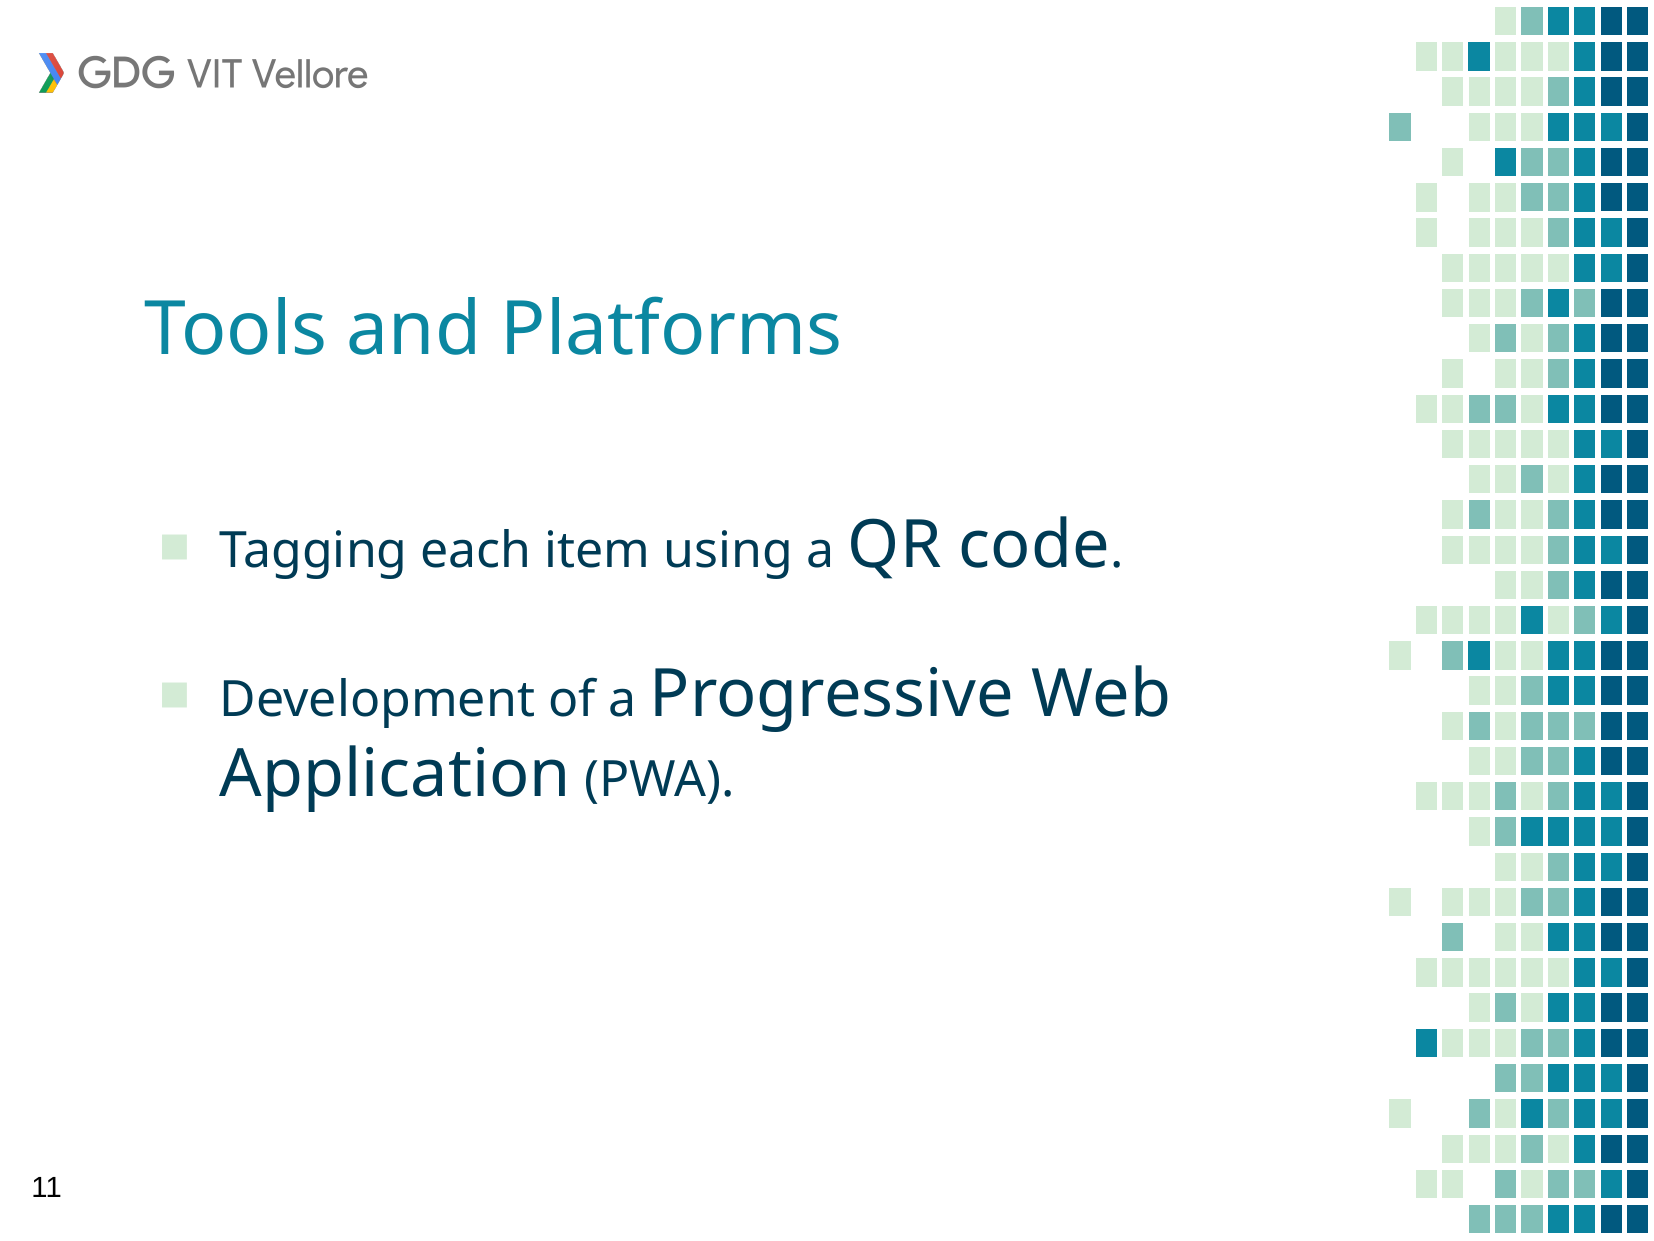

# Tools and Platforms
Tagging each item using a QR code.
Development of a Progressive Web Application (PWA).